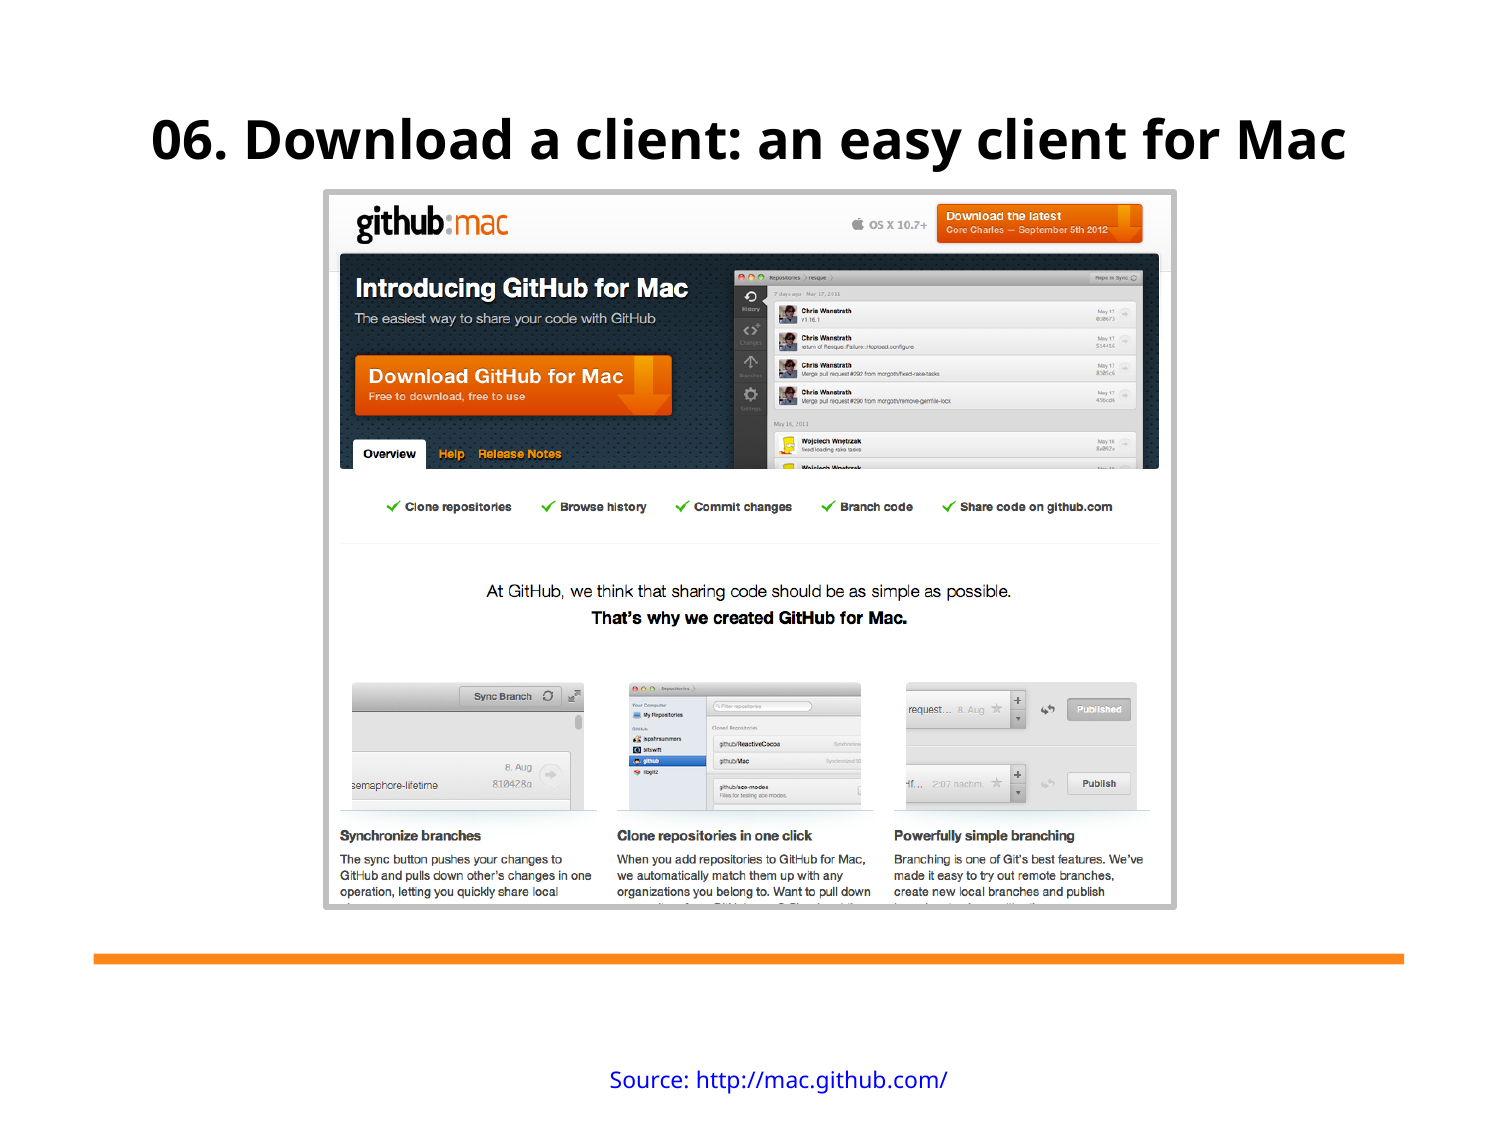

# 06. Download a client: an easy client for Mac
Source: http://mac.github.com/